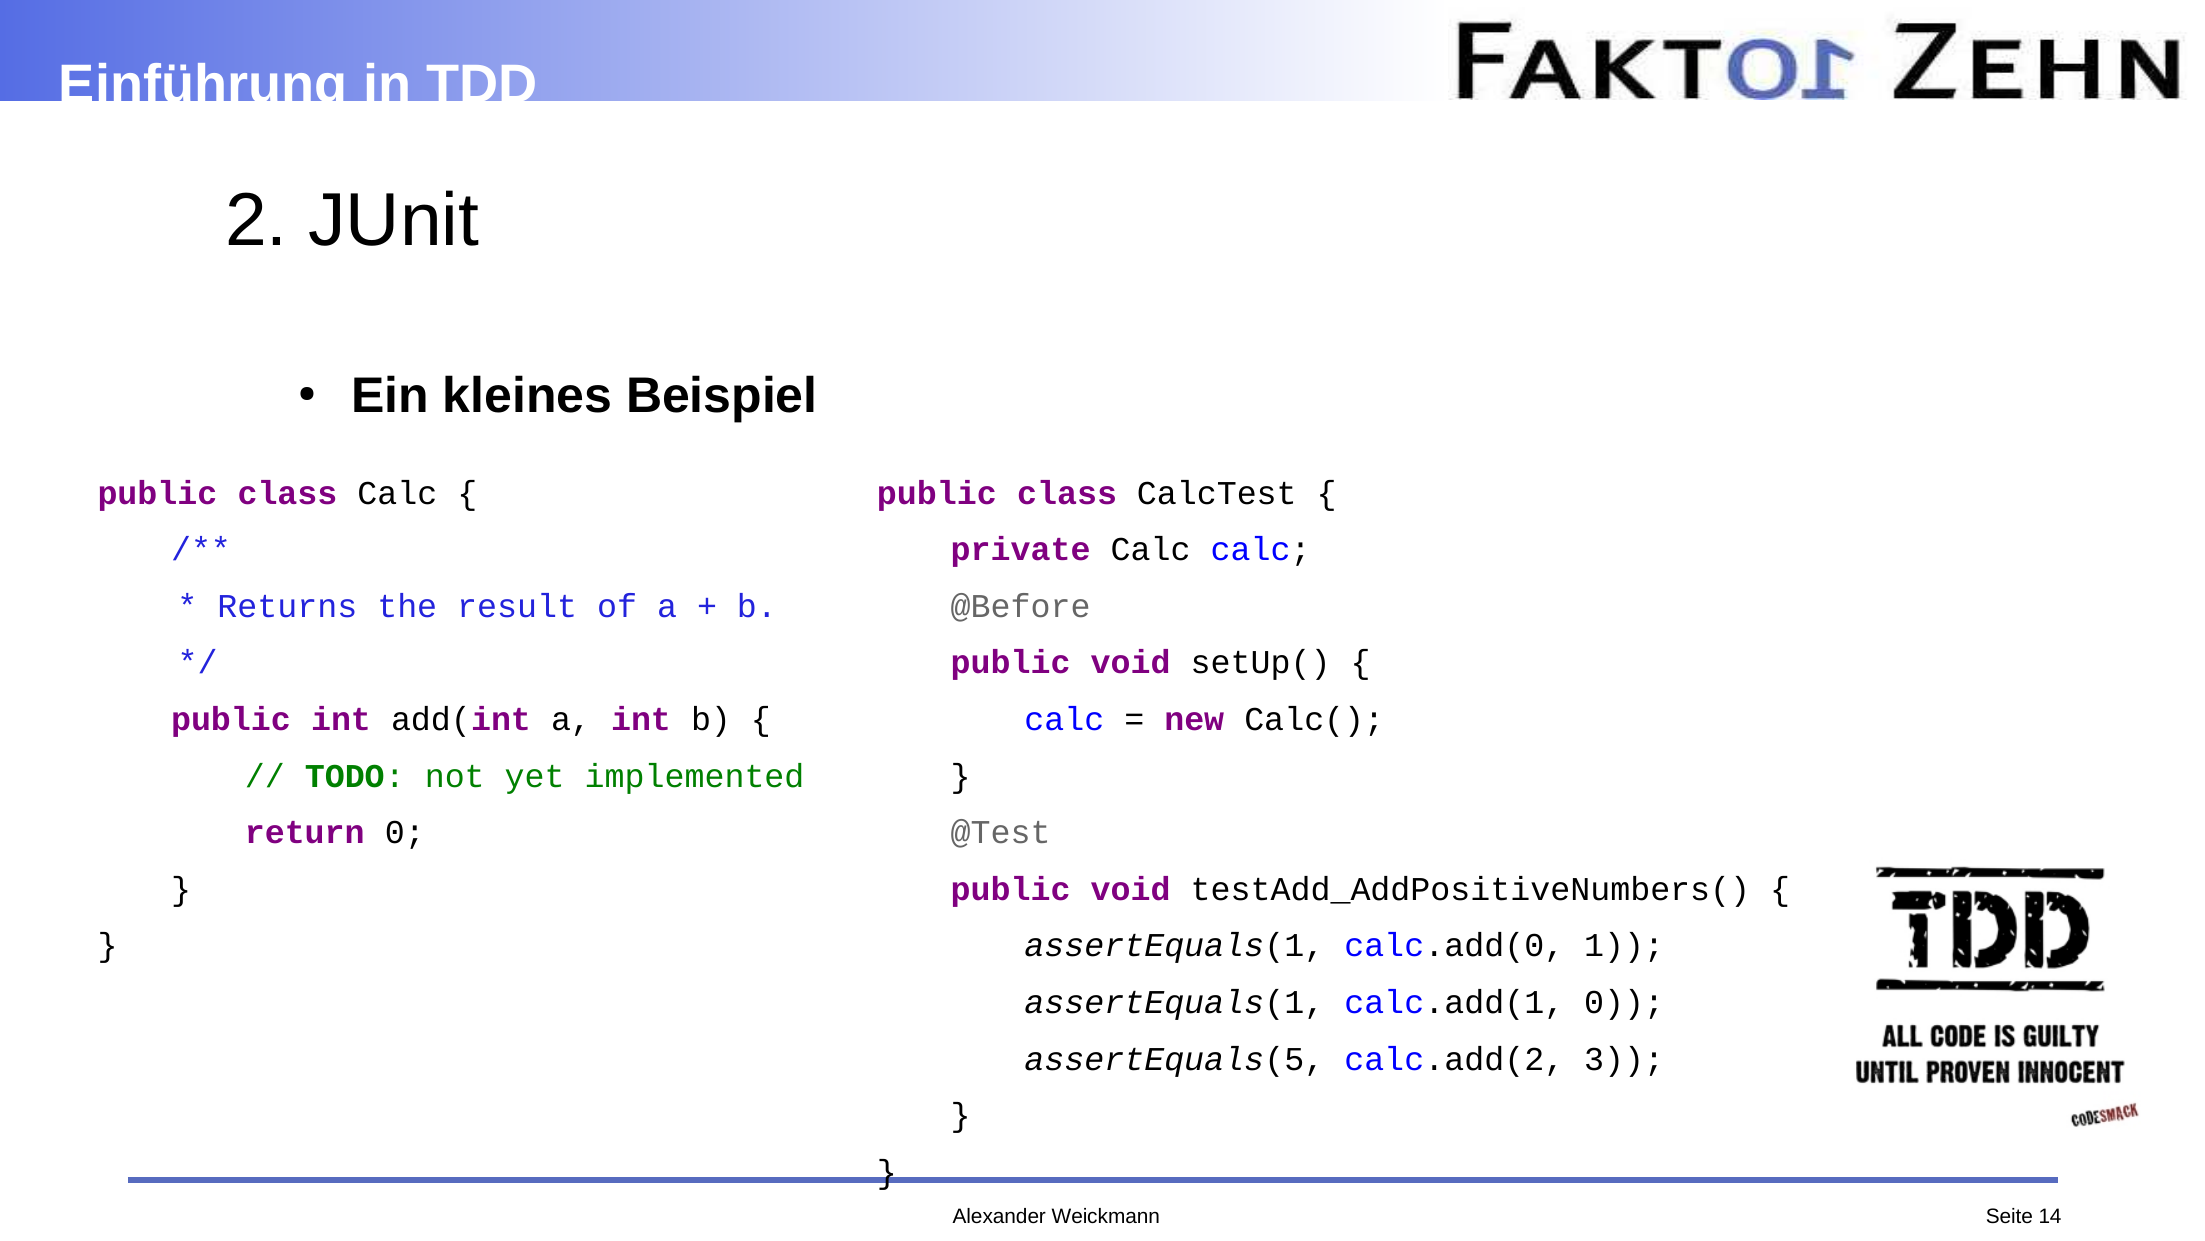

# 2. JUnit
Ein kleines Beispiel
public class Calc {
	/**
 * Returns the result of a + b.
 */
	public int add(int a, int b) {
		// TODO: not yet implemented
		return 0;
	}
}
public class CalcTest {
	private Calc calc;
	@Before
	public void setUp() {
		calc = new Calc();
	}
	@Test
	public void testAdd_AddPositiveNumbers() {
		assertEquals(1, calc.add(0, 1));
		assertEquals(1, calc.add(1, 0));
		assertEquals(5, calc.add(2, 3));
	}
}